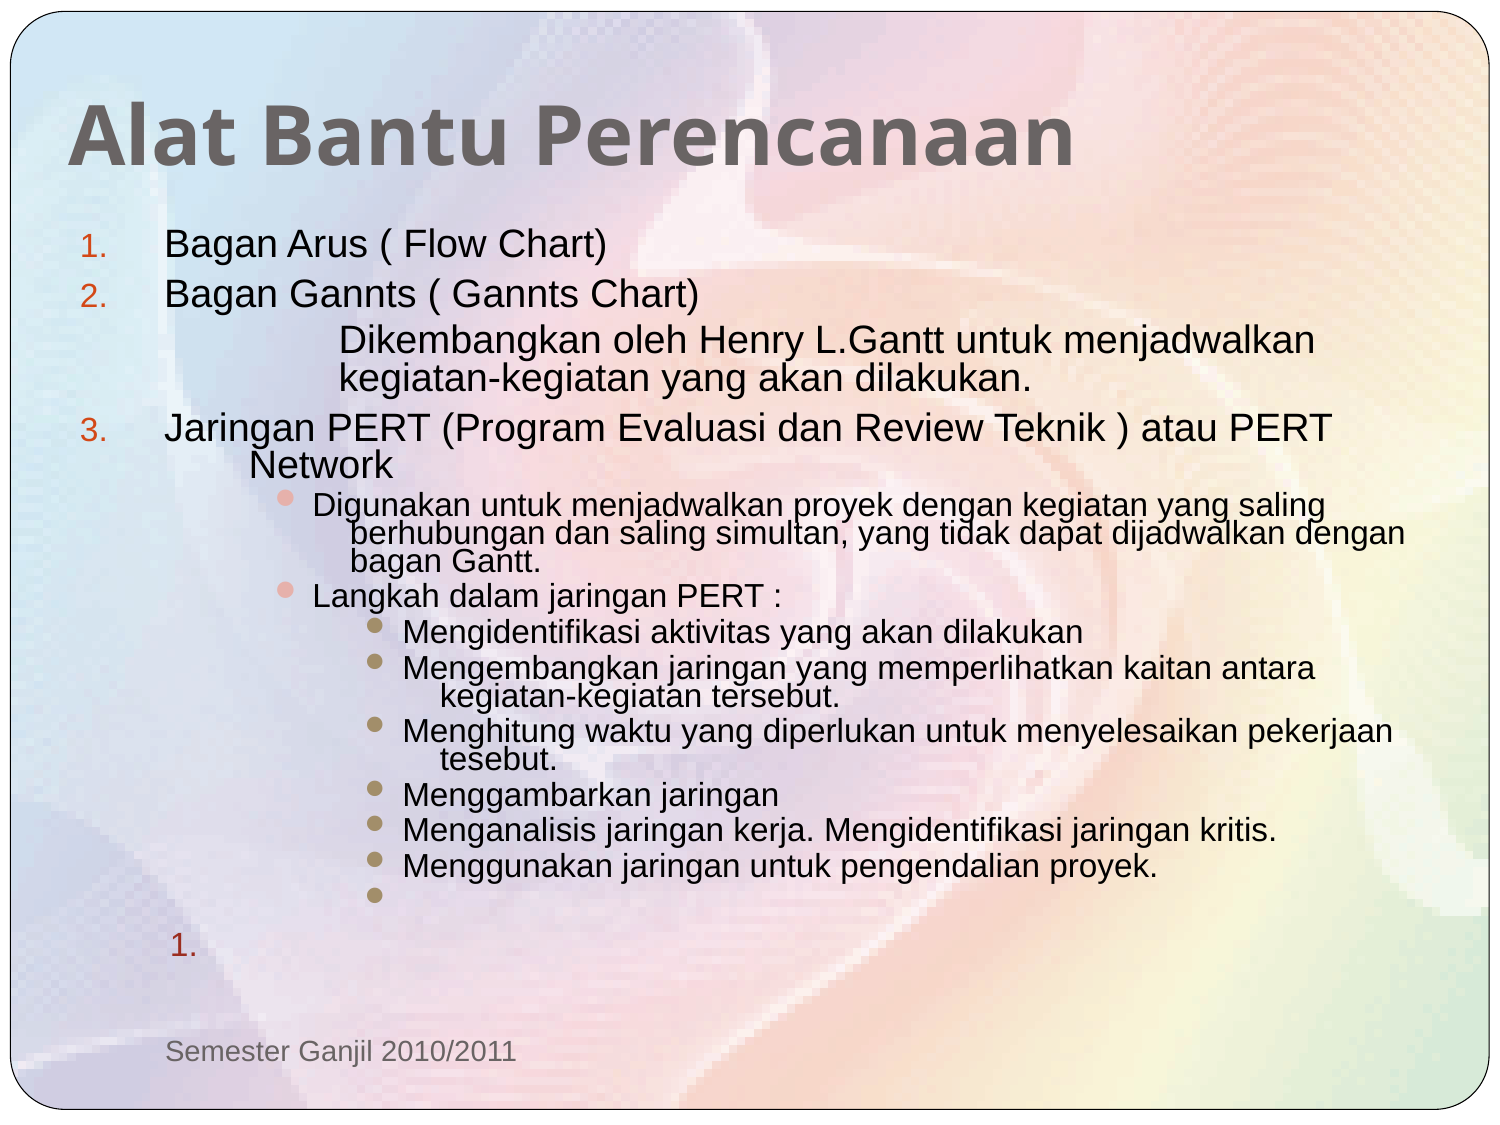

# Alat Bantu Perencanaan
Bagan Arus ( Flow Chart)
Bagan Gannts ( Gannts Chart)
	Dikembangkan oleh Henry L.Gantt untuk menjadwalkan kegiatan-kegiatan yang akan dilakukan.
Jaringan PERT (Program Evaluasi dan Review Teknik ) atau PERT Network
Digunakan untuk menjadwalkan proyek dengan kegiatan yang saling berhubungan dan saling simultan, yang tidak dapat dijadwalkan dengan bagan Gantt.
Langkah dalam jaringan PERT :
Mengidentifikasi aktivitas yang akan dilakukan
Mengembangkan jaringan yang memperlihatkan kaitan antara kegiatan-kegiatan tersebut.
Menghitung waktu yang diperlukan untuk menyelesaikan pekerjaan tesebut.
Menggambarkan jaringan
Menganalisis jaringan kerja. Mengidentifikasi jaringan kritis.
Menggunakan jaringan untuk pengendalian proyek.
Semester Ganjil 2010/2011